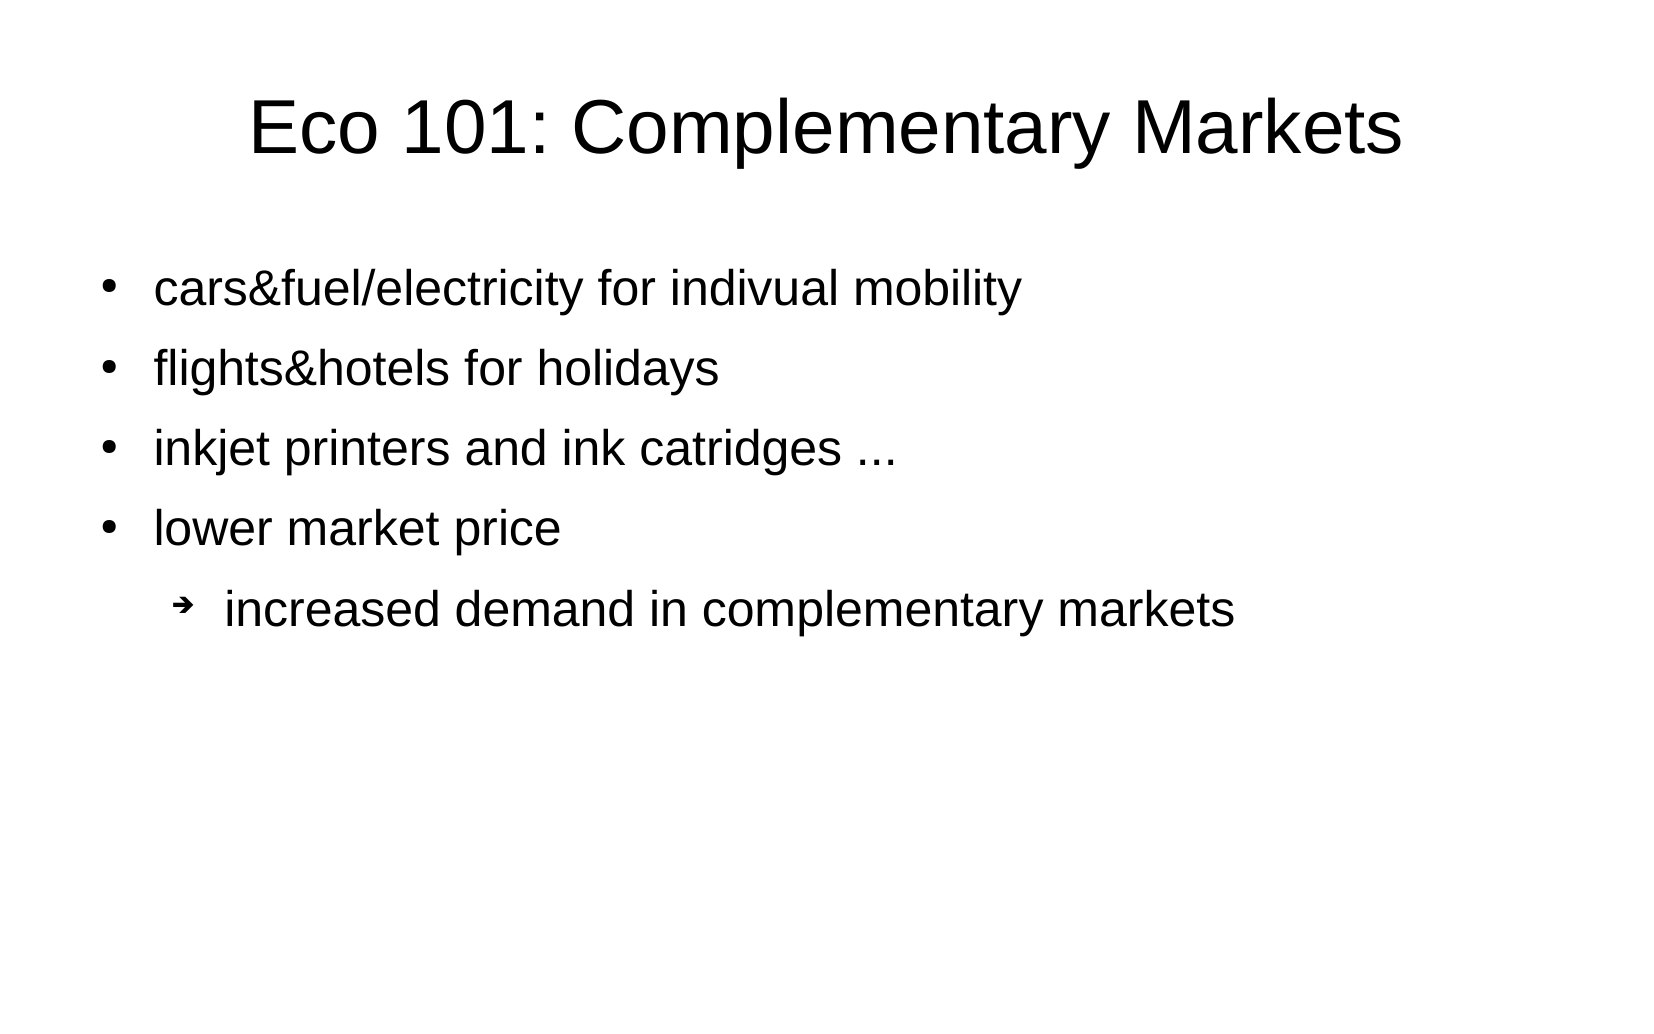

# Eco 101: Complementary Markets
cars&fuel/electricity for indivual mobility
flights&hotels for holidays
inkjet printers and ink catridges ...
lower market price
increased demand in complementary markets